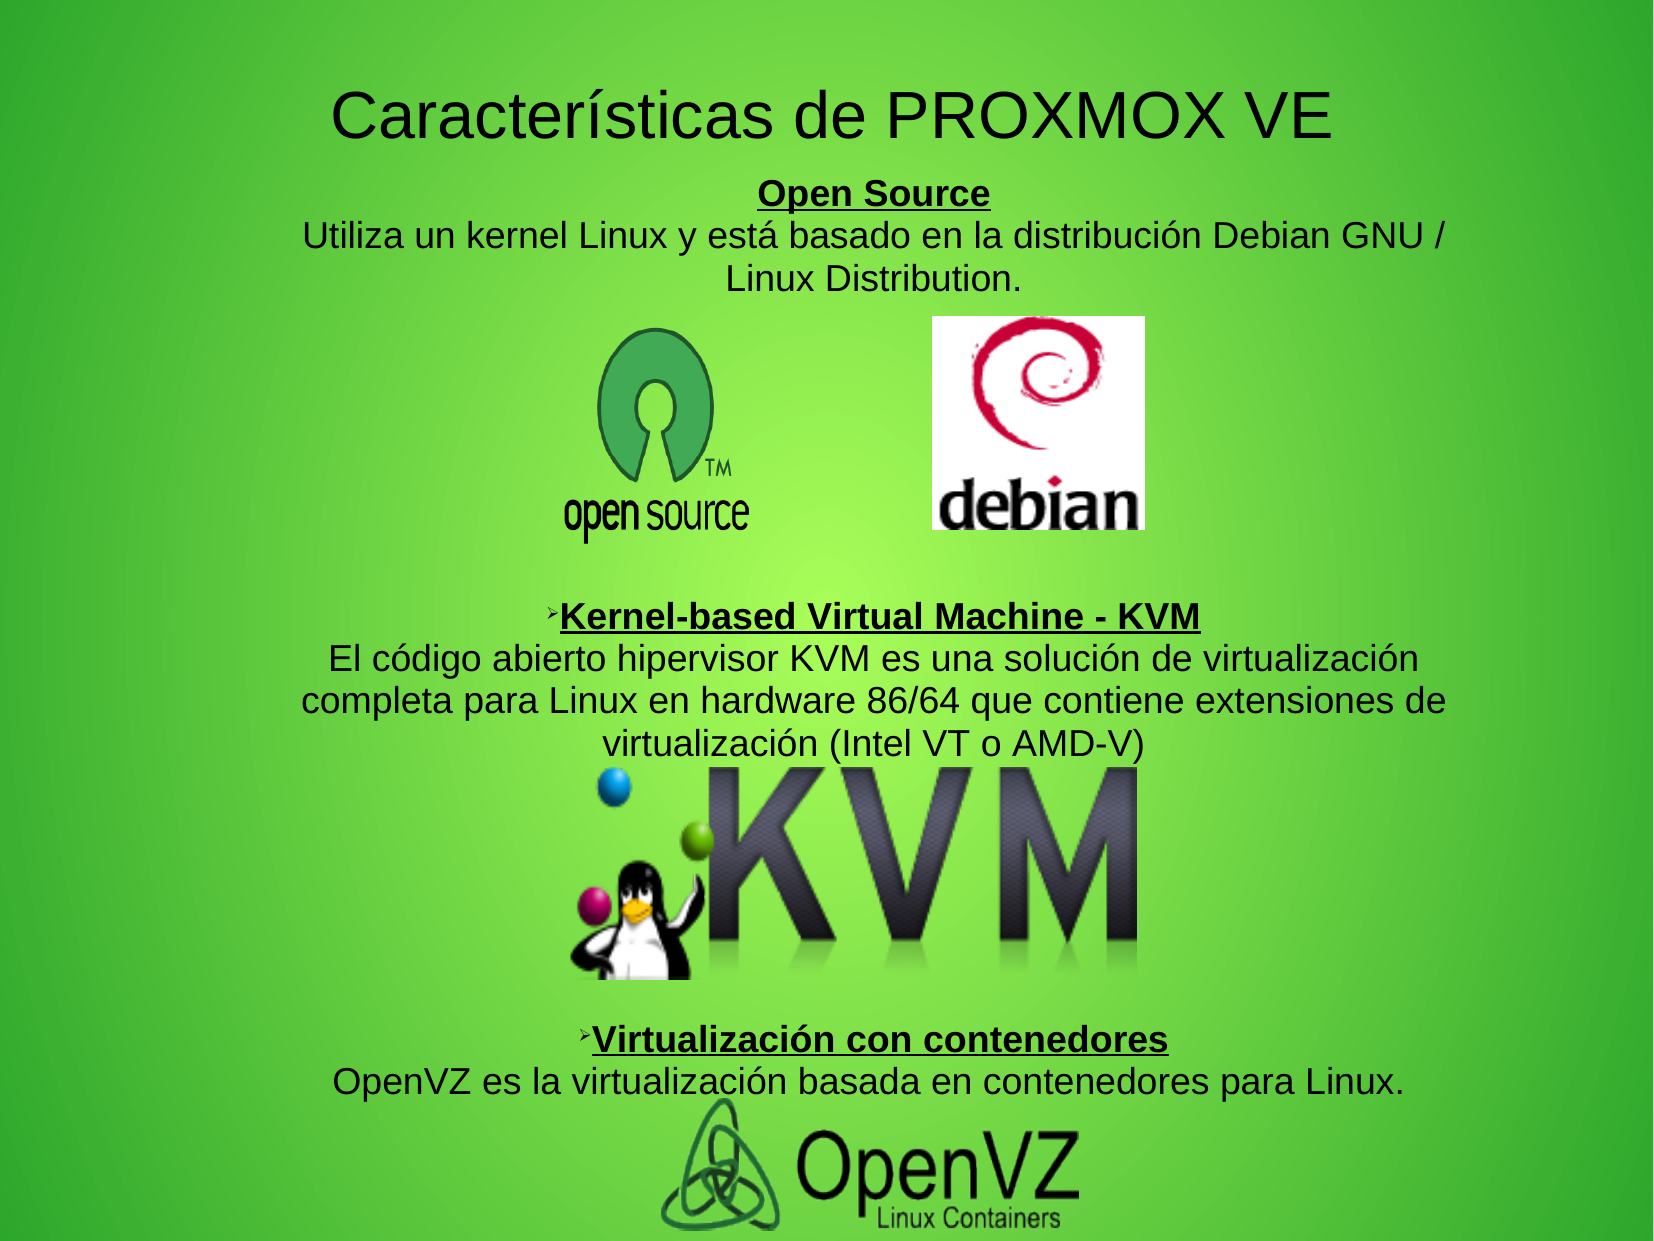

Características de PROXMOX VE
Open Source
Utiliza un kernel Linux y está basado en la distribución Debian GNU / Linux Distribution.
Kernel-based Virtual Machine - KVM
El código abierto hipervisor KVM es una solución de virtualización completa para Linux en hardware 86/64 que contiene extensiones de virtualización (Intel VT o AMD-V)
Virtualización con contenedores
OpenVZ es la virtualización basada en contenedores para Linux.